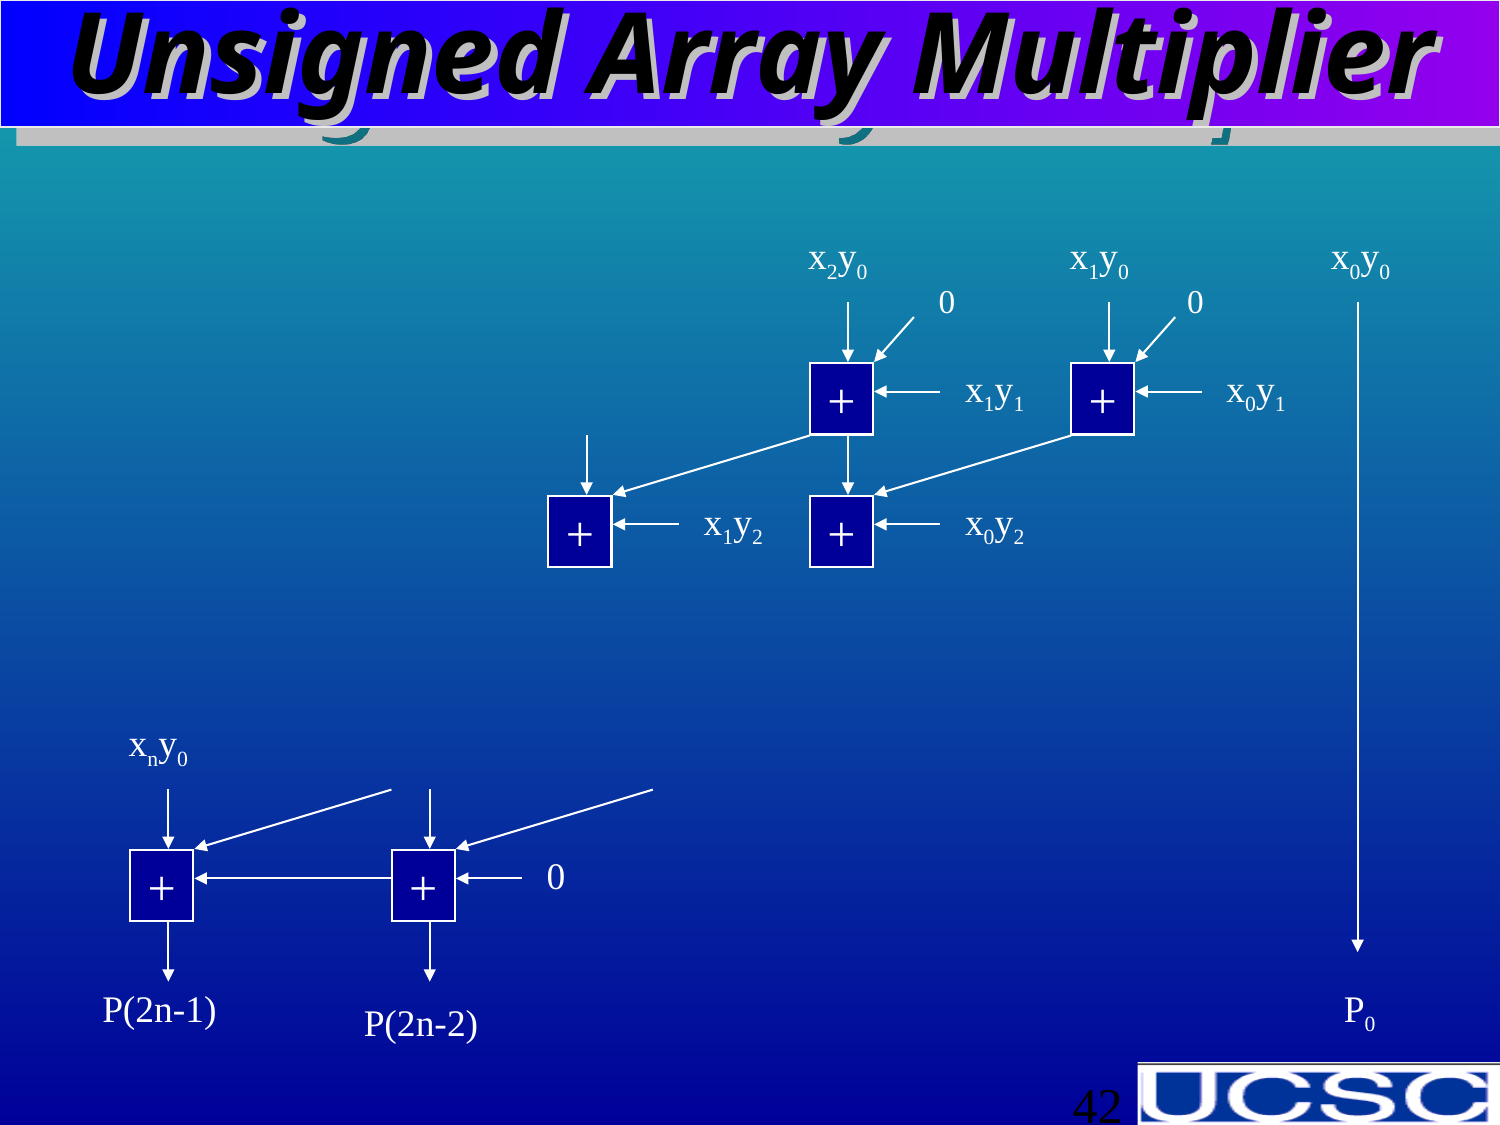

# Unsigned Array Multiplier
x2y0
x1y0
x0y0
0
0
x1y1
x0y1
+
+
x1y2
x0y2
+
+
xny0
0
+
+
P(2n-1)
P0
P(2n-2)
42